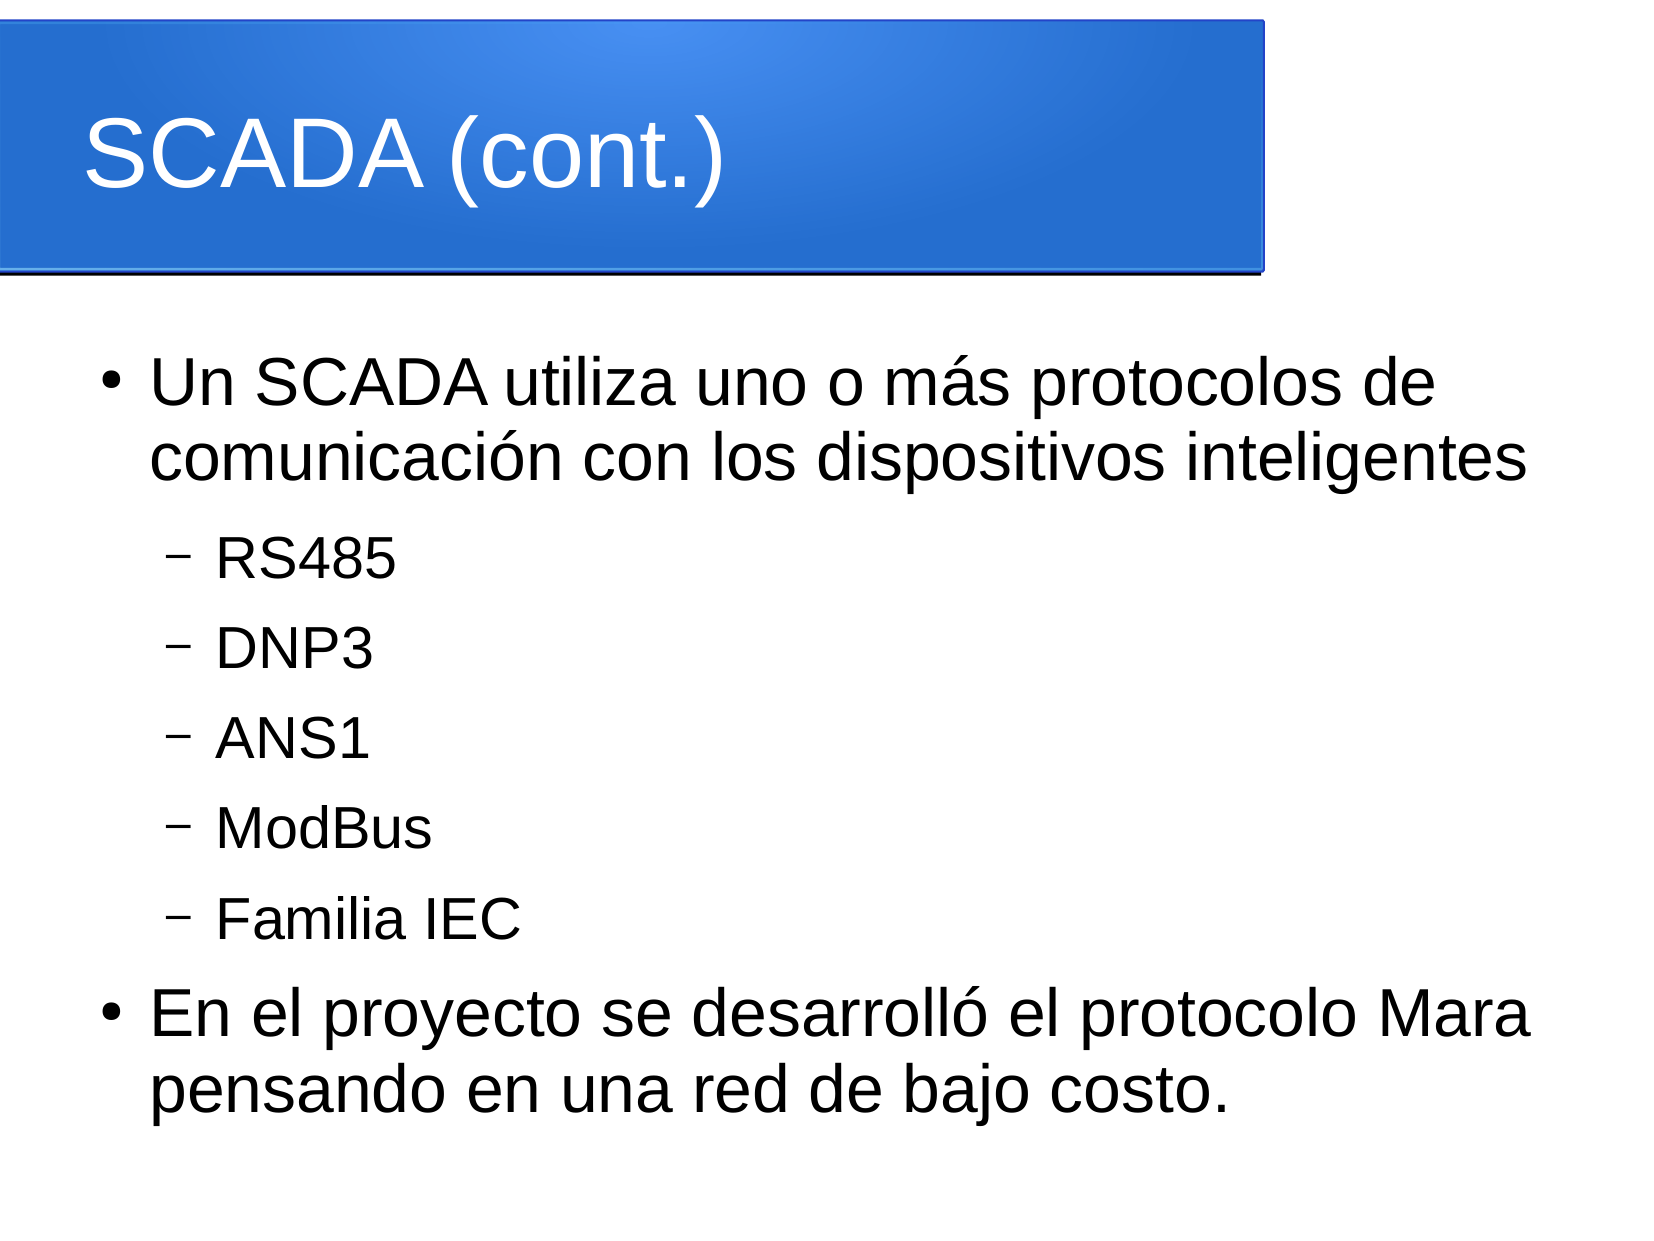

# SCADA (cont.)
Un SCADA utiliza uno o más protocolos de comunicación con los dispositivos inteligentes
RS485
DNP3
ANS1
ModBus
Familia IEC
En el proyecto se desarrolló el protocolo Mara pensando en una red de bajo costo.